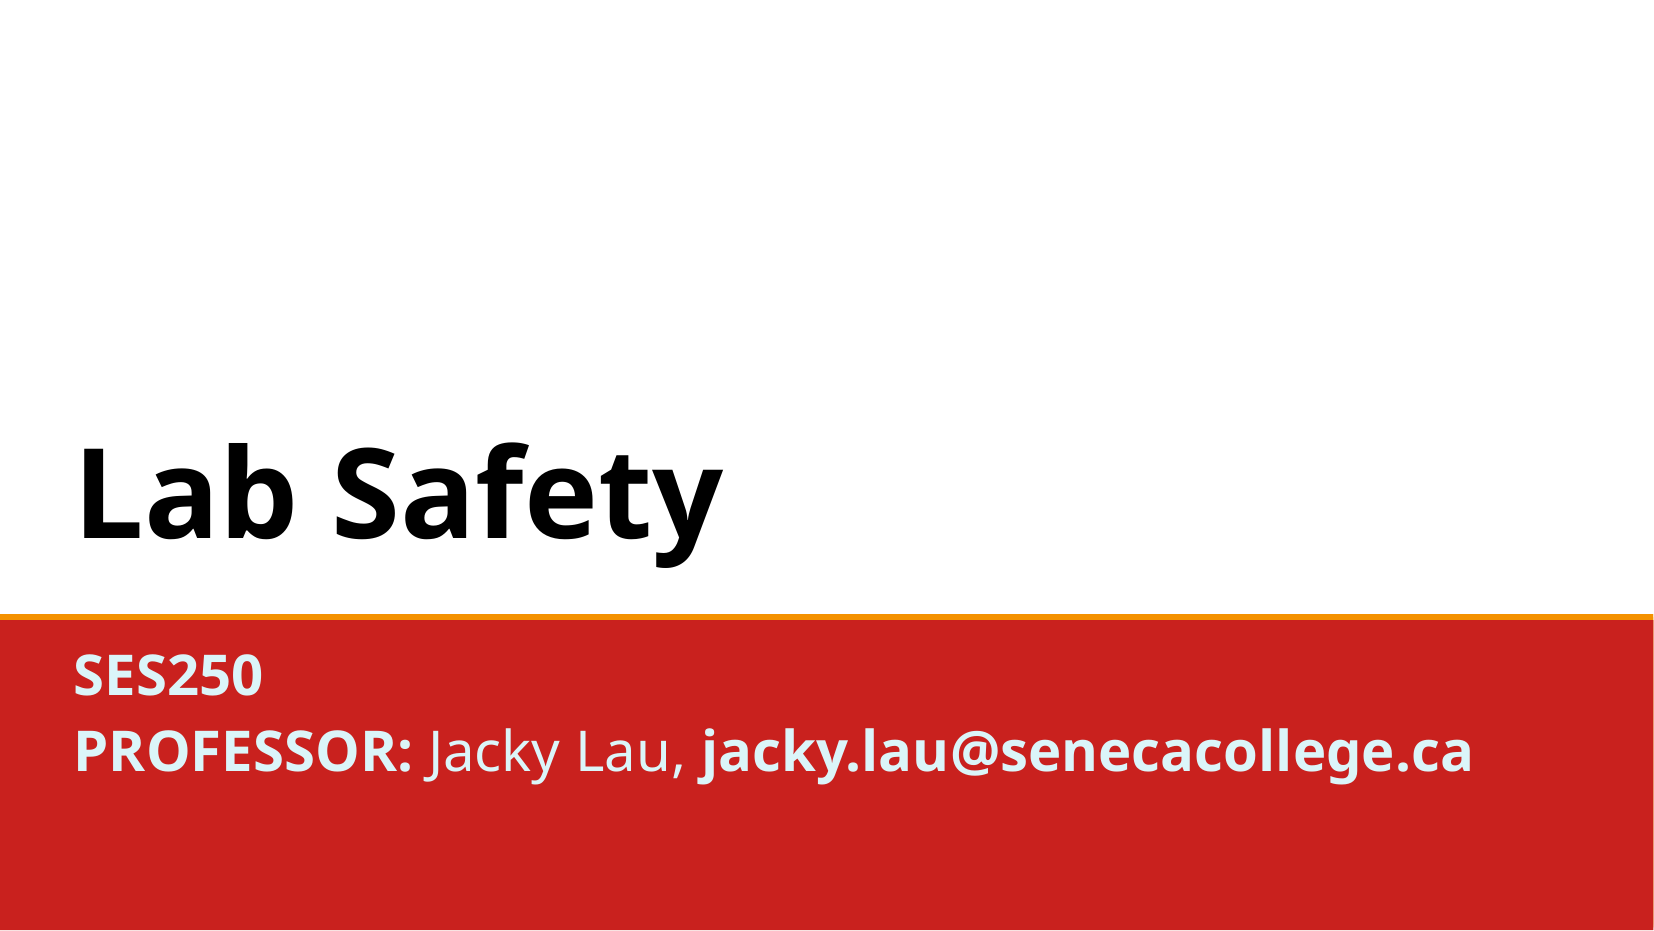

# Lab Safety
SES250
PROFESSOR: Jacky Lau, jacky.lau@senecacollege.ca